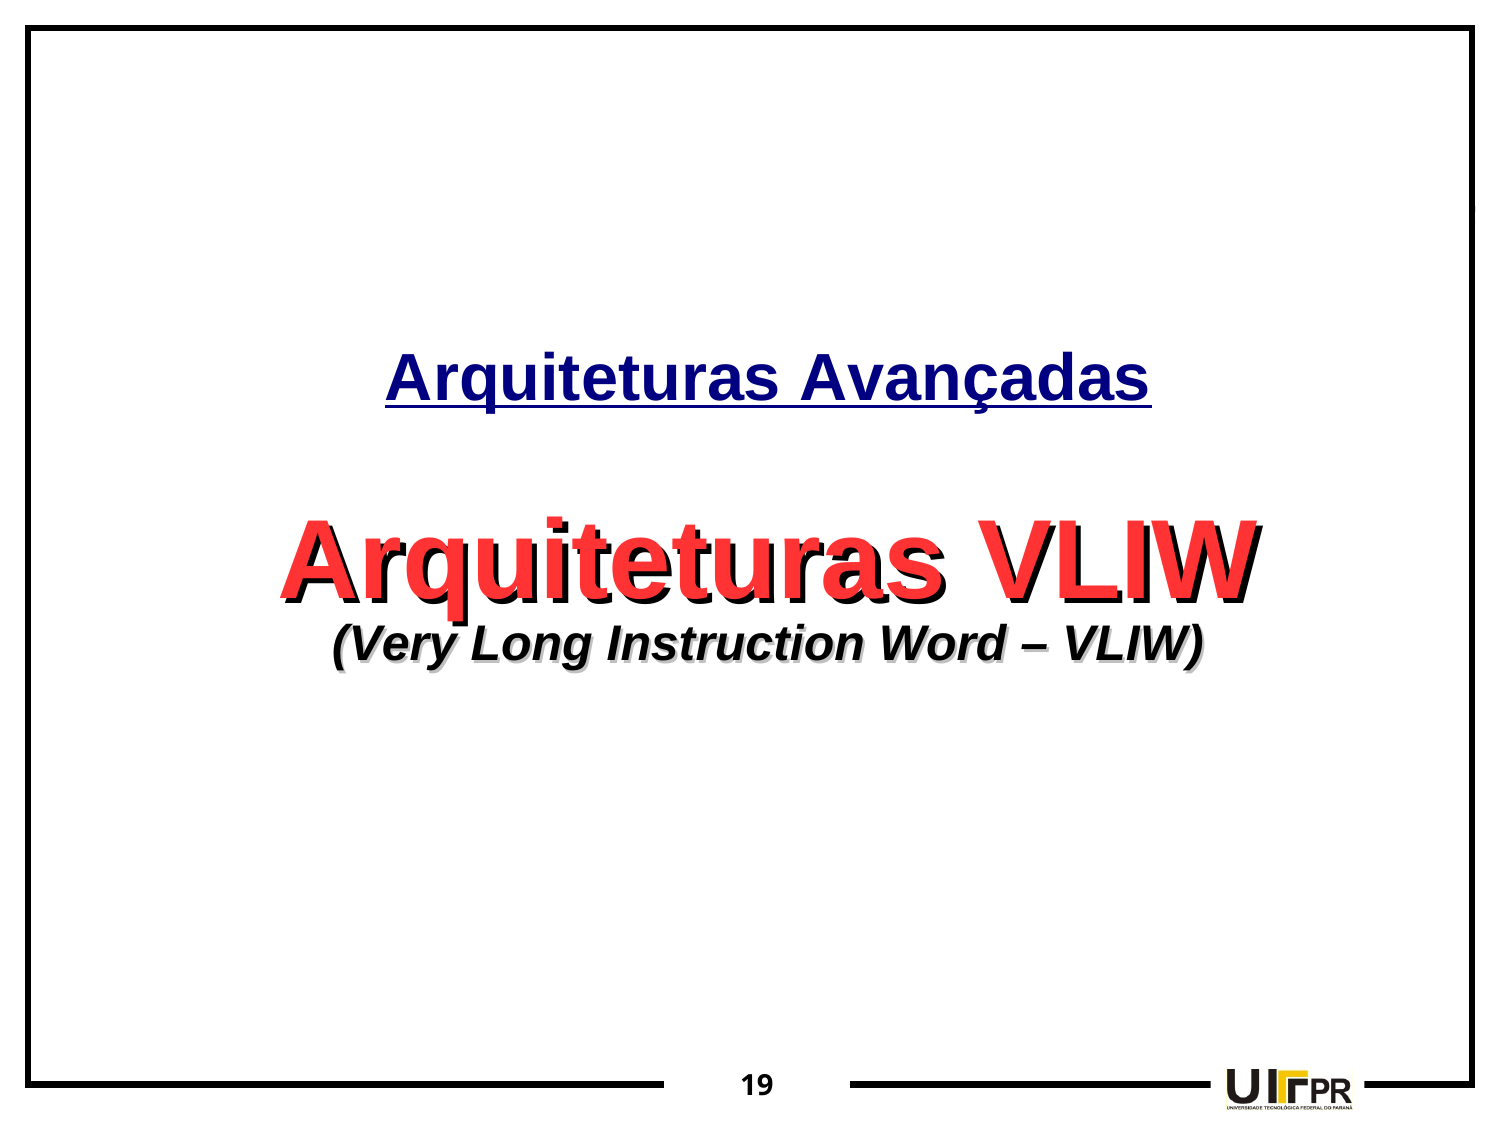

#
Arquiteturas Avançadas
Arquiteturas VLIW
(Very Long Instruction Word – VLIW)